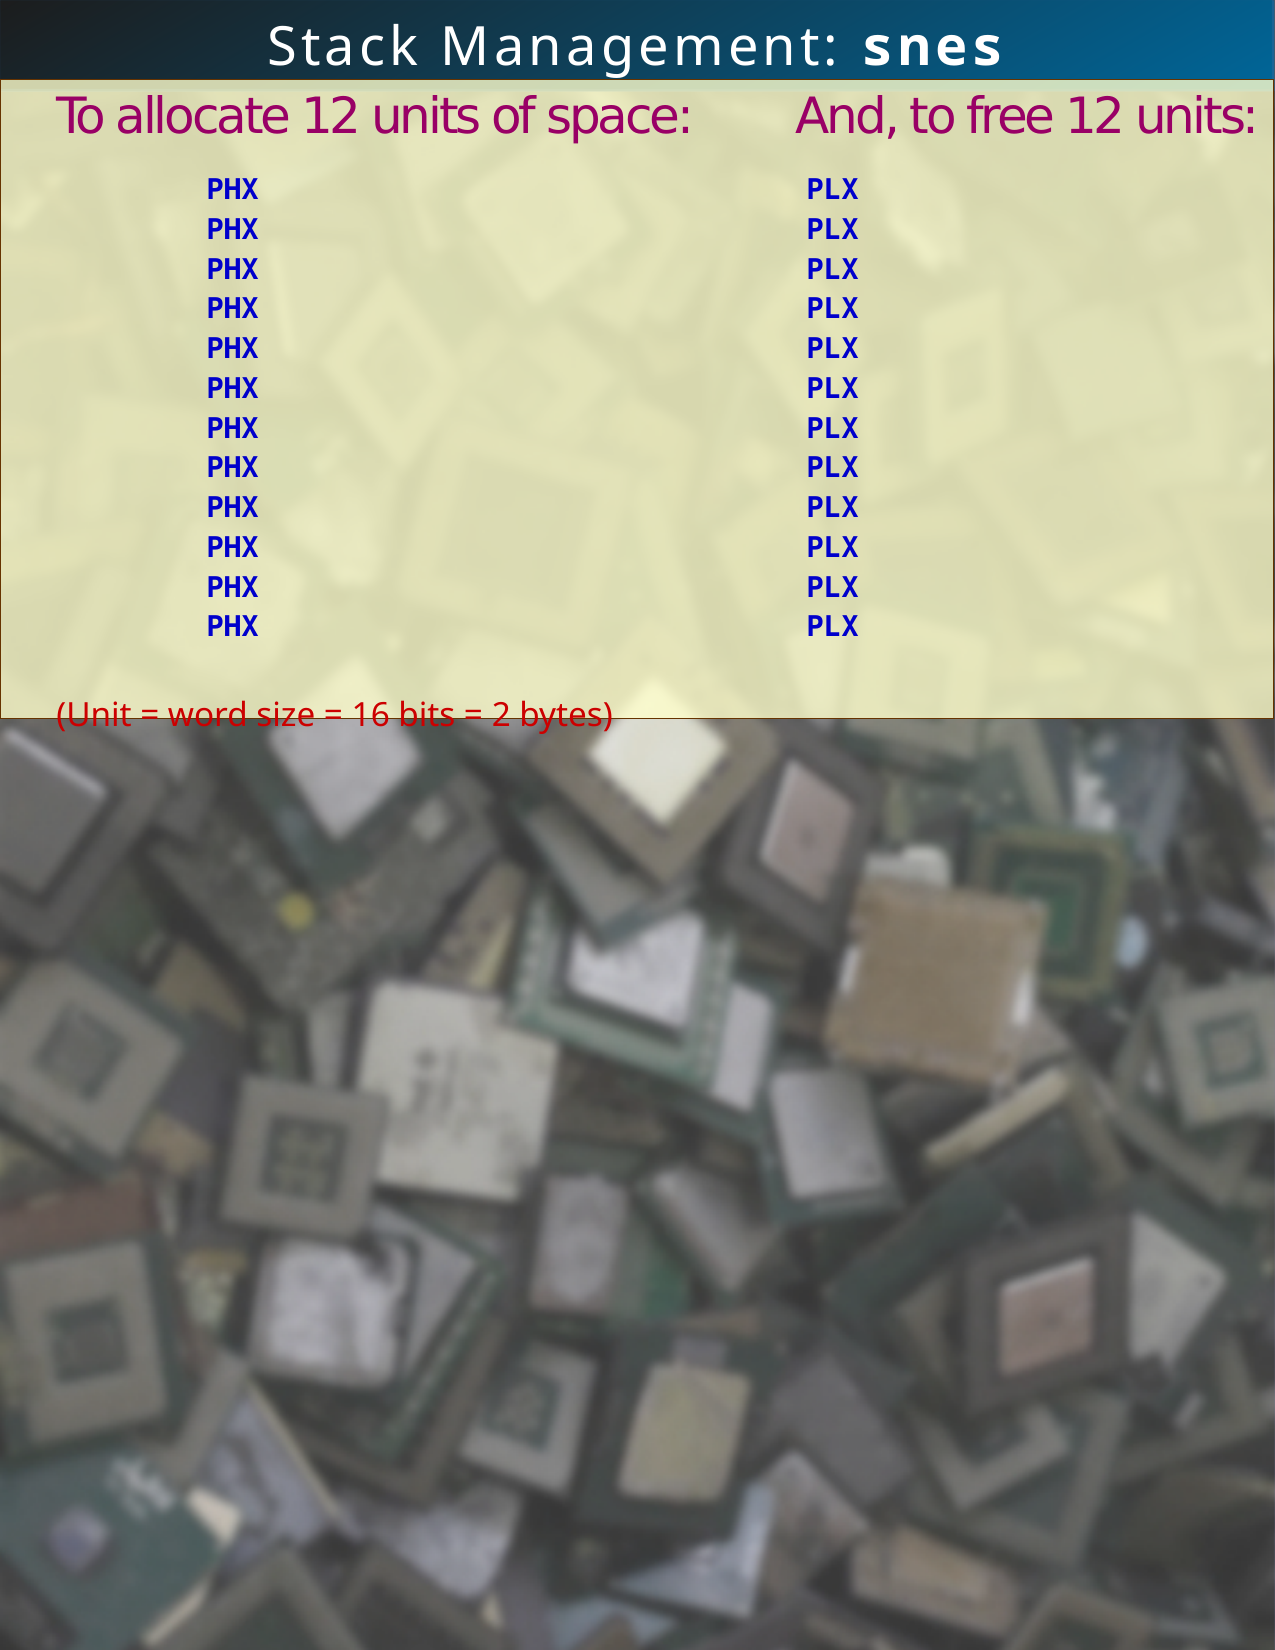

Stack Management: snes
To allocate 12 units of space:	 And, to free 12 units:
		PHX								PLX
		PHX								PLX
		PHX								PLX
		PHX								PLX
		PHX								PLX
		PHX								PLX
		PHX								PLX
		PHX								PLX
		PHX								PLX
		PHX								PLX
		PHX								PLX
		PHX								PLX
(Unit = word size = 16 bits = 2 bytes)